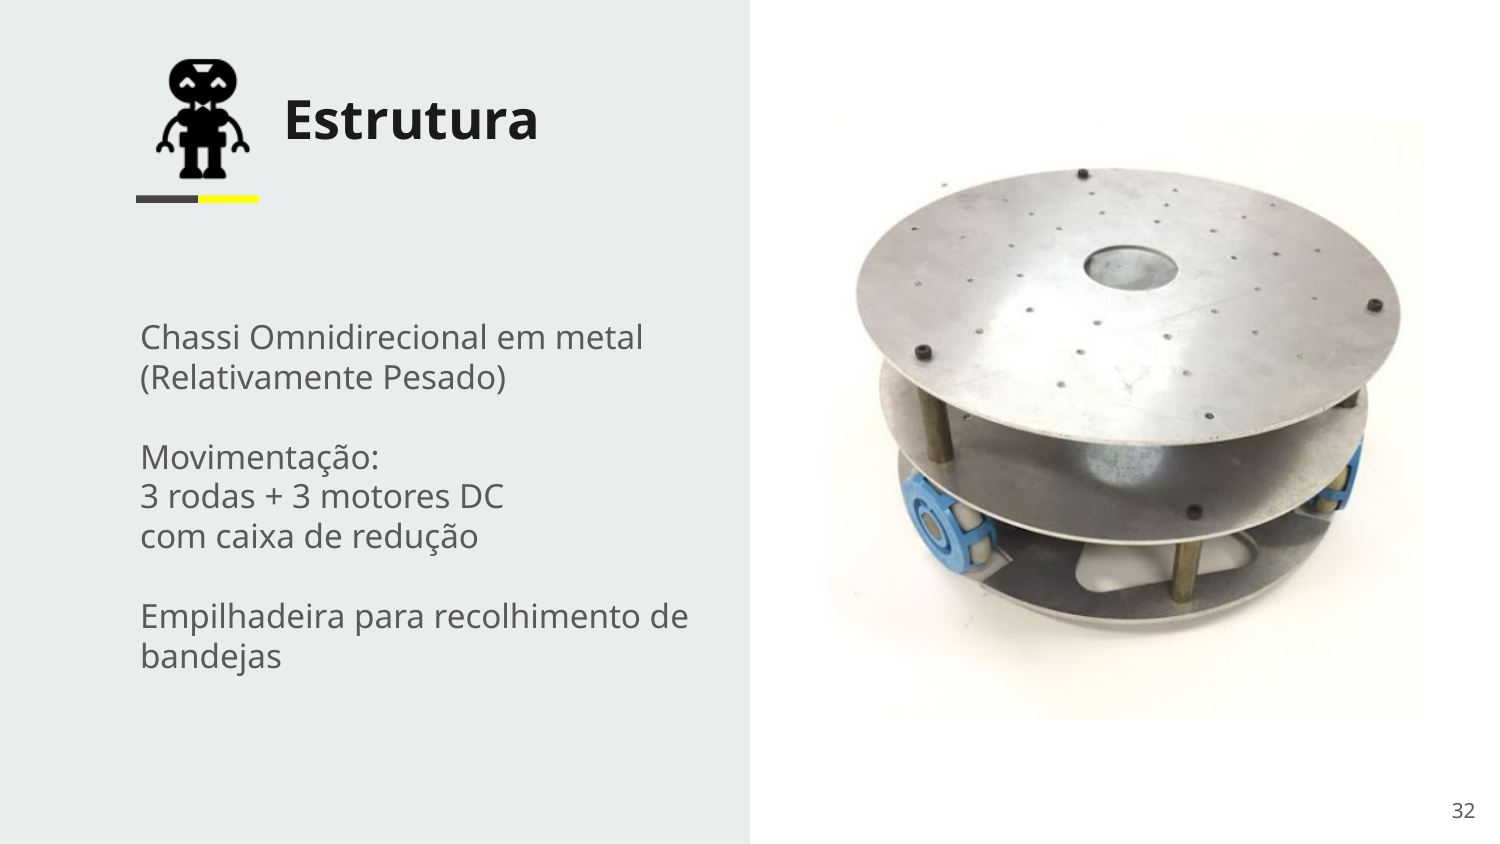

Estrutura
# imagem do chassi
Chassi Omnidirecional em metal
(Relativamente Pesado)
Movimentação:
3 rodas + 3 motores DC
com caixa de redução
Empilhadeira para recolhimento de bandejas